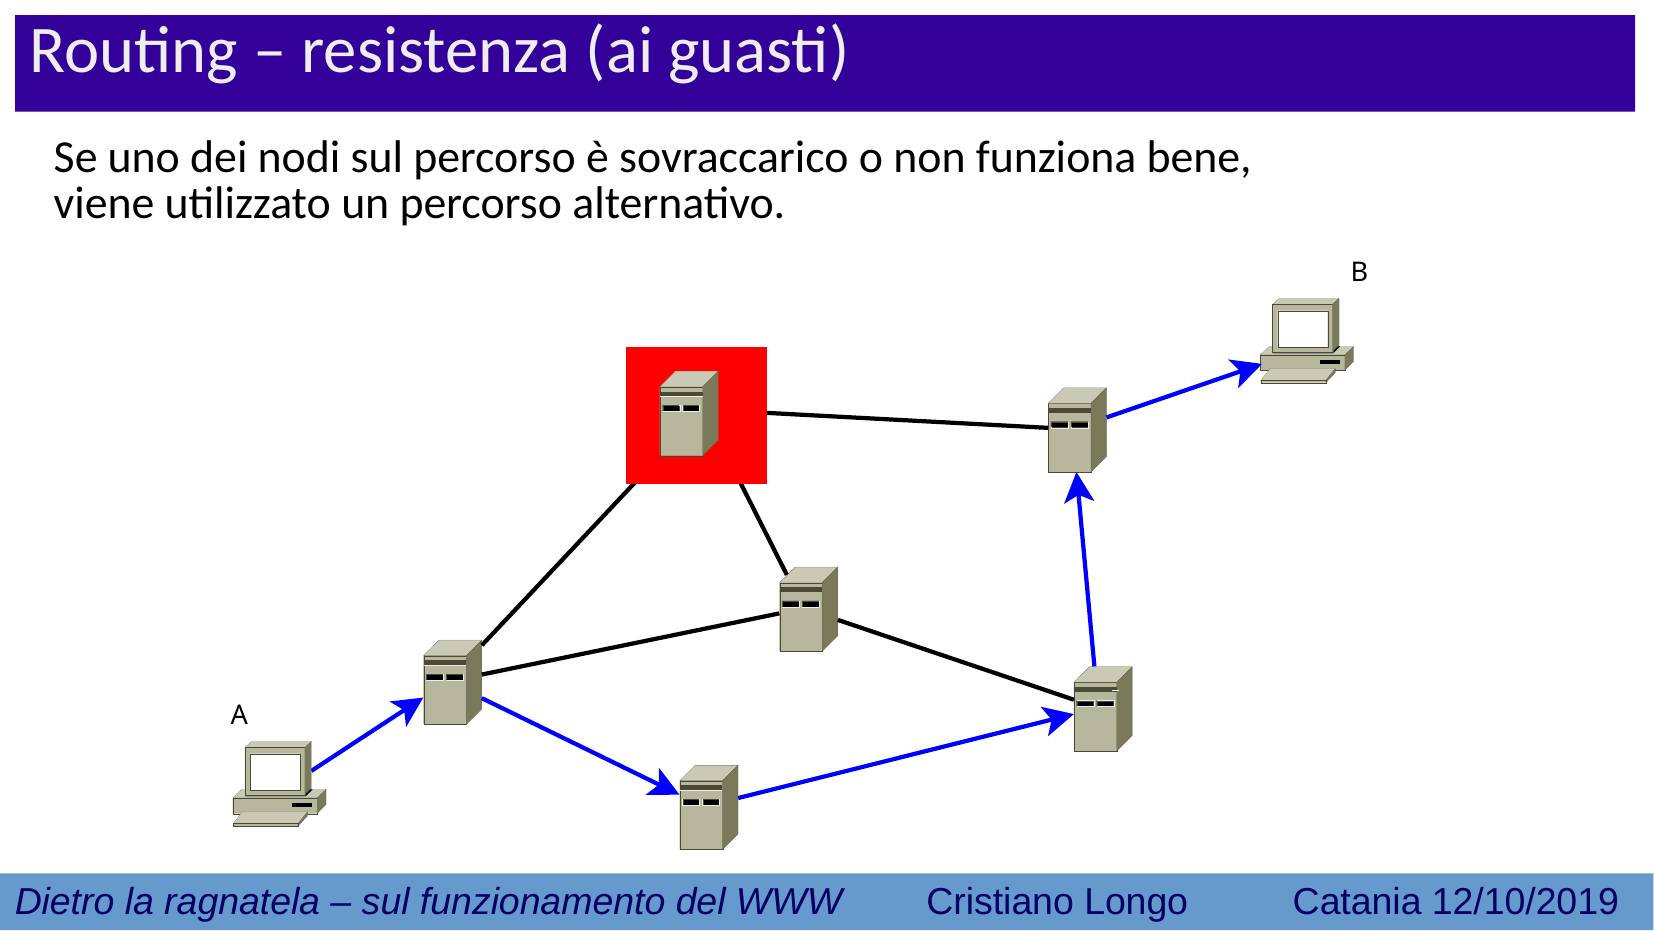

Routing – resistenza (ai guasti)
Se uno dei nodi sul percorso è sovraccarico o non funziona bene,
viene utilizzato un percorso alternativo.
Dietro la ragnatela – sul funzionamento del WWW Cristiano Longo Catania 12/10/2019